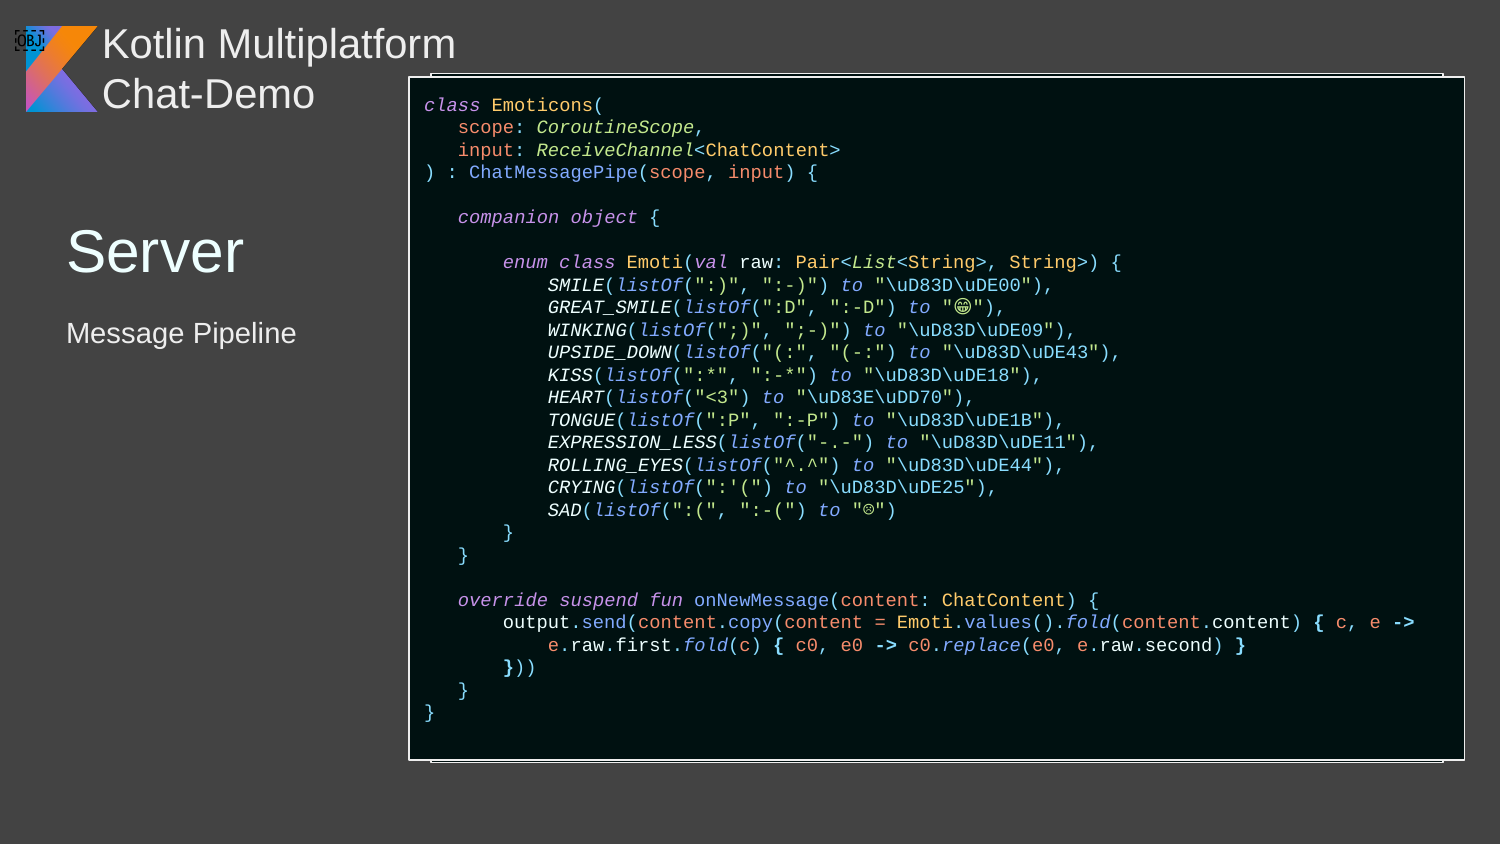

class ChatBot(
 scope: CoroutineScope,
 input: ReceiveChannel<ChatContent>
) : ChatMessagePipe(scope, input) {
 override suspend fun onNewMessage(content: ChatContent) {
 if (!content.content.startsWith("/")) {
 output.send(content)
 return
 }
 handleColorChange(content)
 ?: handleIndirectSpeech(content)
 ?: run {
 output.sendNotification(
 content.user,
 "invalid command: ${content.content}"
 )
 }
 }
 …
}
class Emoticons(
 scope: CoroutineScope,
 input: ReceiveChannel<ChatContent>
) : ChatMessagePipe(scope, input) {
 companion object {
 enum class Emoti(val raw: Pair<List<String>, String>) {
 SMILE(listOf(":)", ":-)") to "\uD83D\uDE00"),
 GREAT_SMILE(listOf(":D", ":-D") to "😁"),
 WINKING(listOf(";)", ";-)") to "\uD83D\uDE09"),
 UPSIDE_DOWN(listOf("(:", "(-:") to "\uD83D\uDE43"),
 KISS(listOf(":*", ":-*") to "\uD83D\uDE18"),
 HEART(listOf("<3") to "\uD83E\uDD70"),
 TONGUE(listOf(":P", ":-P") to "\uD83D\uDE1B"),
 EXPRESSION_LESS(listOf("-.-") to "\uD83D\uDE11"),
 ROLLING_EYES(listOf("^.^") to "\uD83D\uDE44"),
 CRYING(listOf(":'(") to "\uD83D\uDE25"),
 SAD(listOf(":(", ":-(") to "☹")
 }
 }
 override suspend fun onNewMessage(content: ChatContent) {
 output.send(content.copy(content = Emoti.values().fold(content.content) { c, e ->
 e.raw.first.fold(c) { c0, e0 -> c0.replace(e0, e.raw.second) }
 }))
 }
}
suspend fun handleColorChange(
 c: ChatContent
) = """/color #([\dA-Fa-f]{2})([\dA-Fa-f]{2})([\dA-Fa-f]{2})""".toRegex()
 .find(c.content)?.groupValues?.let { match ->
 if (match.size == 4) {
 Color(
 match.getOrNull(1)?.toList()?.fromHexChar() ?: 0,
 match.getOrNull(2)?.toList()?.fromHexChar() ?: 0,
 match.getOrNull(3)?.toList()?.fromHexChar() ?: 0
 )
 } else null
 }?.let { color ->
 Users.setColorForUser(c.user, color).let { user ->
 output.sendNotification(
 user ?: c.user, when (user?.color == color) {
 true -> "changed color to ${color.argb}"
 false -> "change of color to ${color.argb} failed “ +
 “(is ${user?.color?.argb})"
 }
 )
 }
 }
class DbMessageBridge(
 scope: CoroutineScope,
 input: ReceiveChannel<ChatContent>
) : ChatMessagePipe(scope, input) {
 init {
 scope.launch {
 ChatContents.all().forEach {
 output.send(it)
 }
 }
 }
 override suspend fun onNewMessage(content: ChatContent) {
 ChatContents.add(content)
 output.send(content.copy(stored = true))
 }
}
# Server
suspend fun handleIndirectSpeech(
 c: ChatContent
): Any? = """/me (.*)"""
.toRegex().find(c.content)?.groupValues?.getOrNull(1)?.also { msg ->
 println("/me $msg")
 output.sendMe(c.user, msg)
}
Message Pipeline